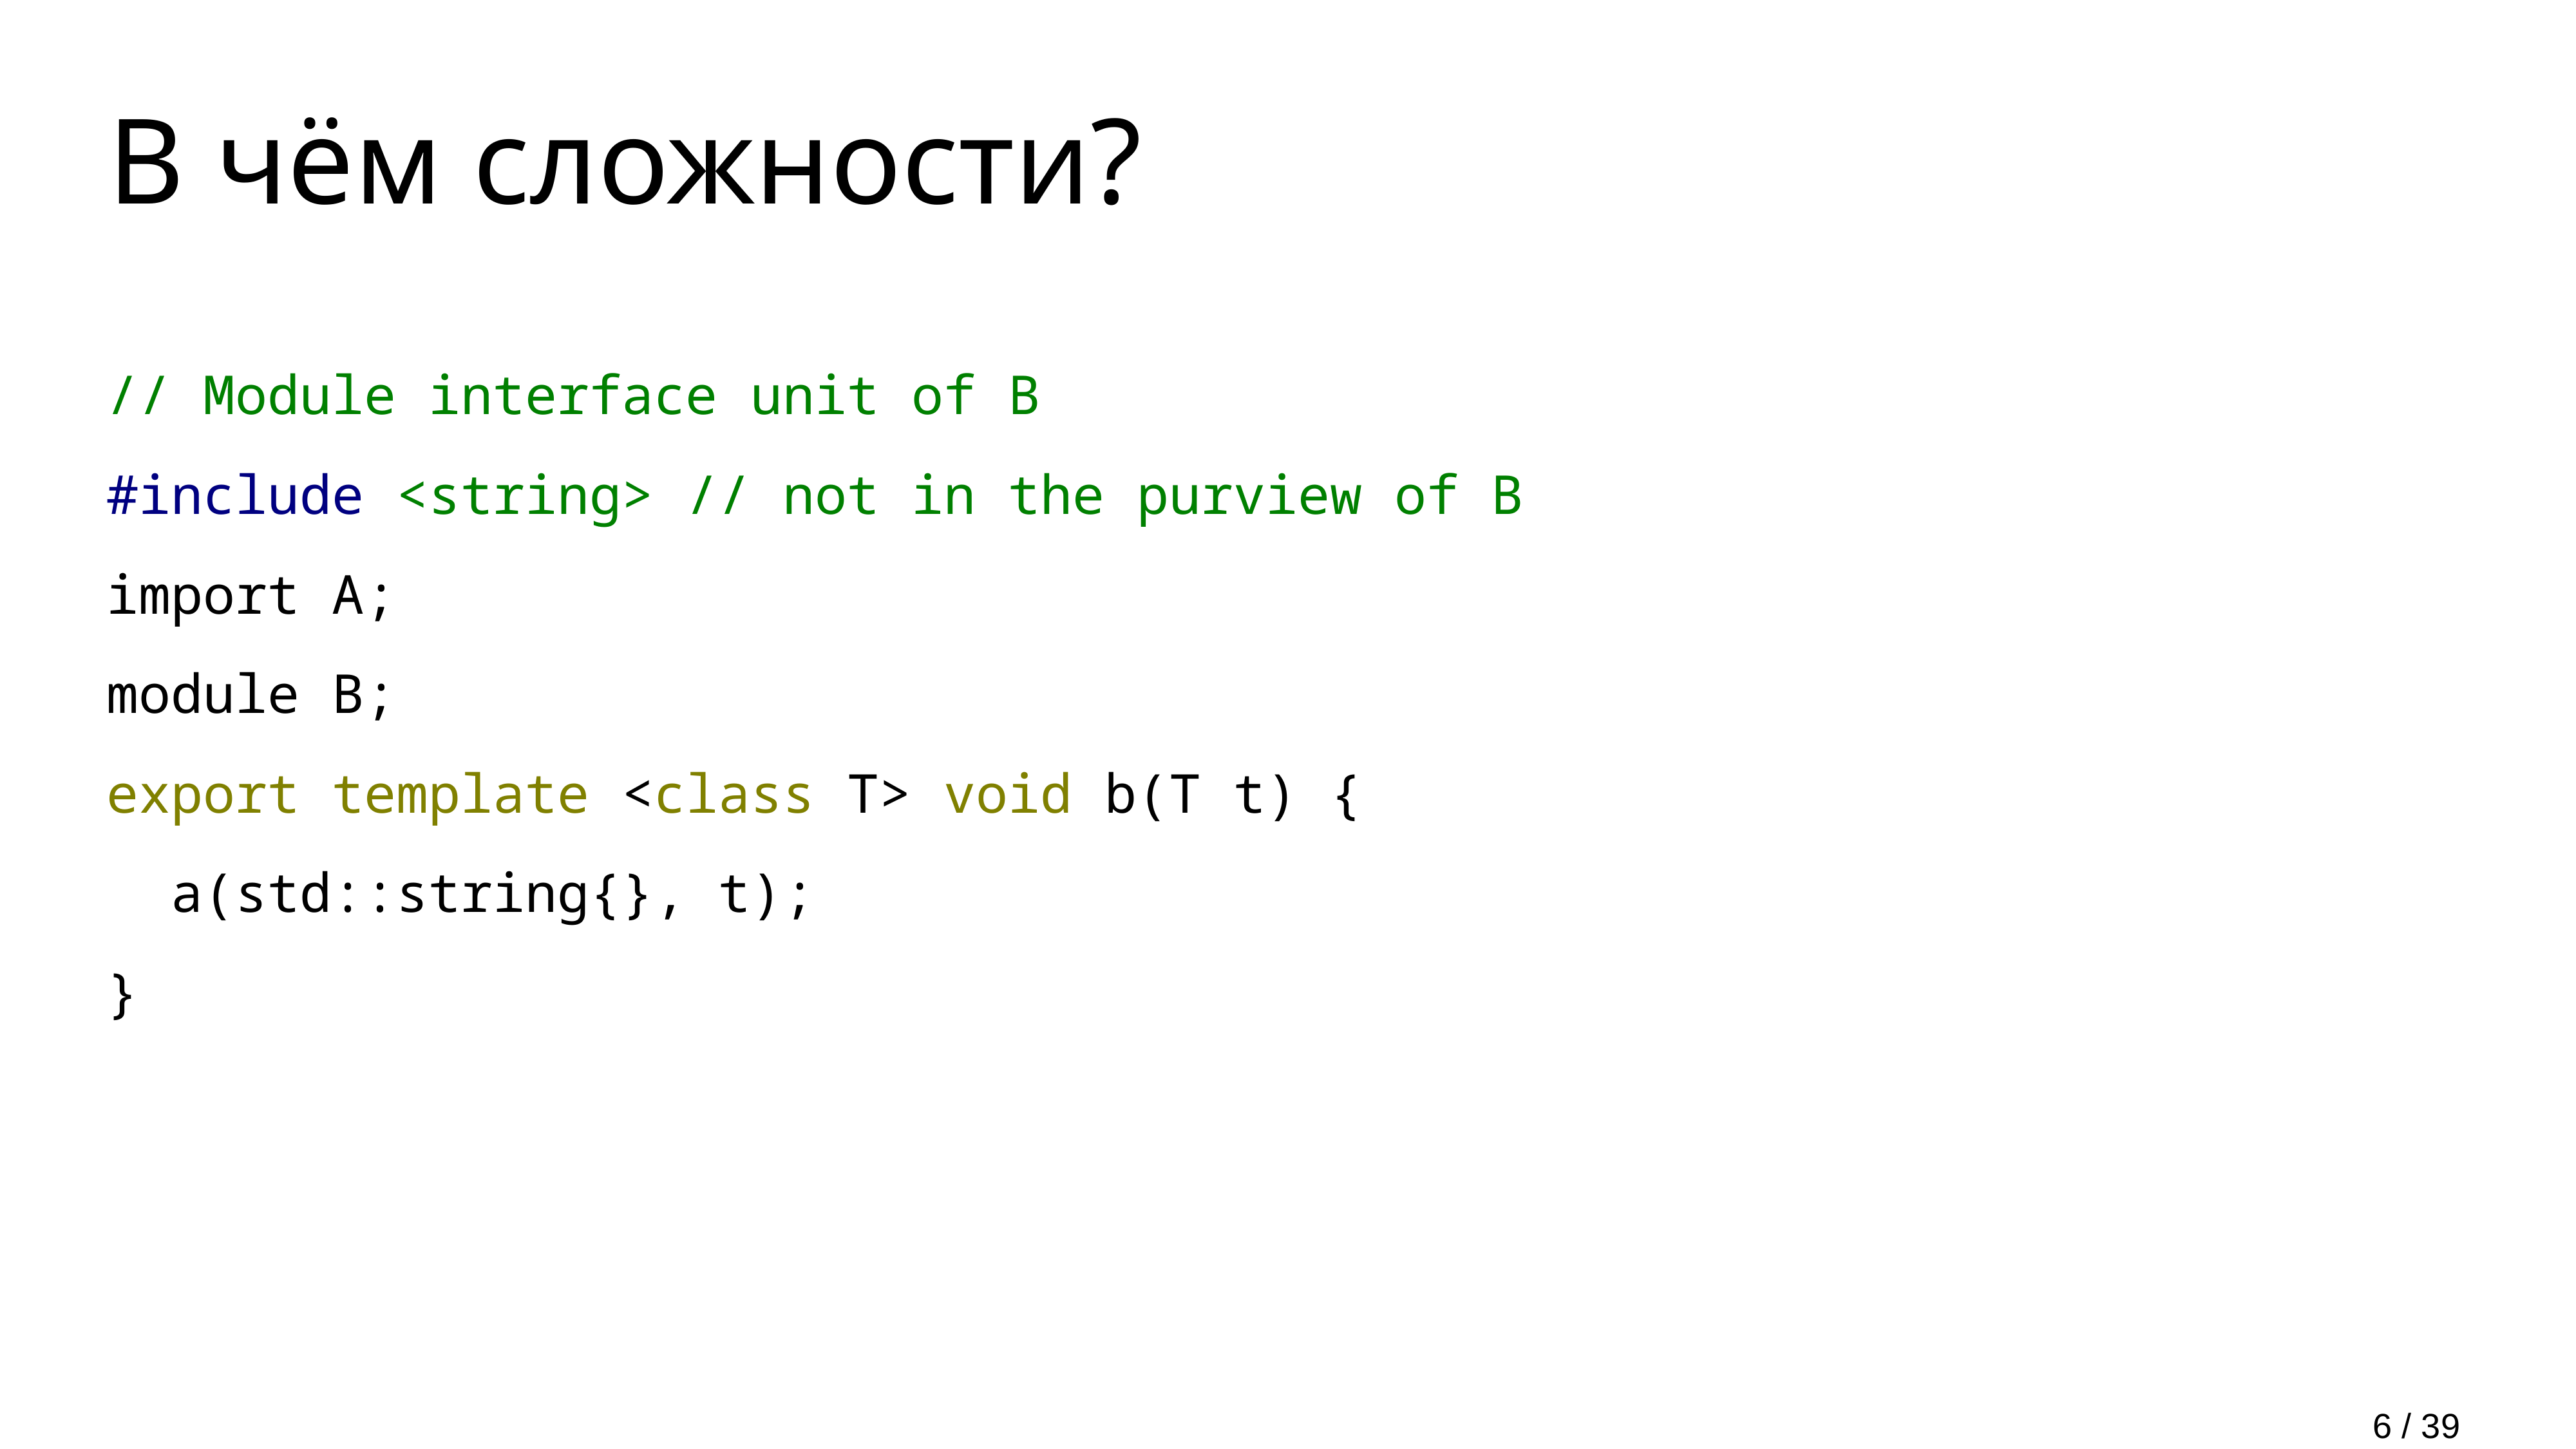

# В чём сложности?
// Module interface unit of B
#include <string> // not in the purview of B
import A;
module B;
export template <class T> void b(T t) {
 a(std::string{}, t);
}